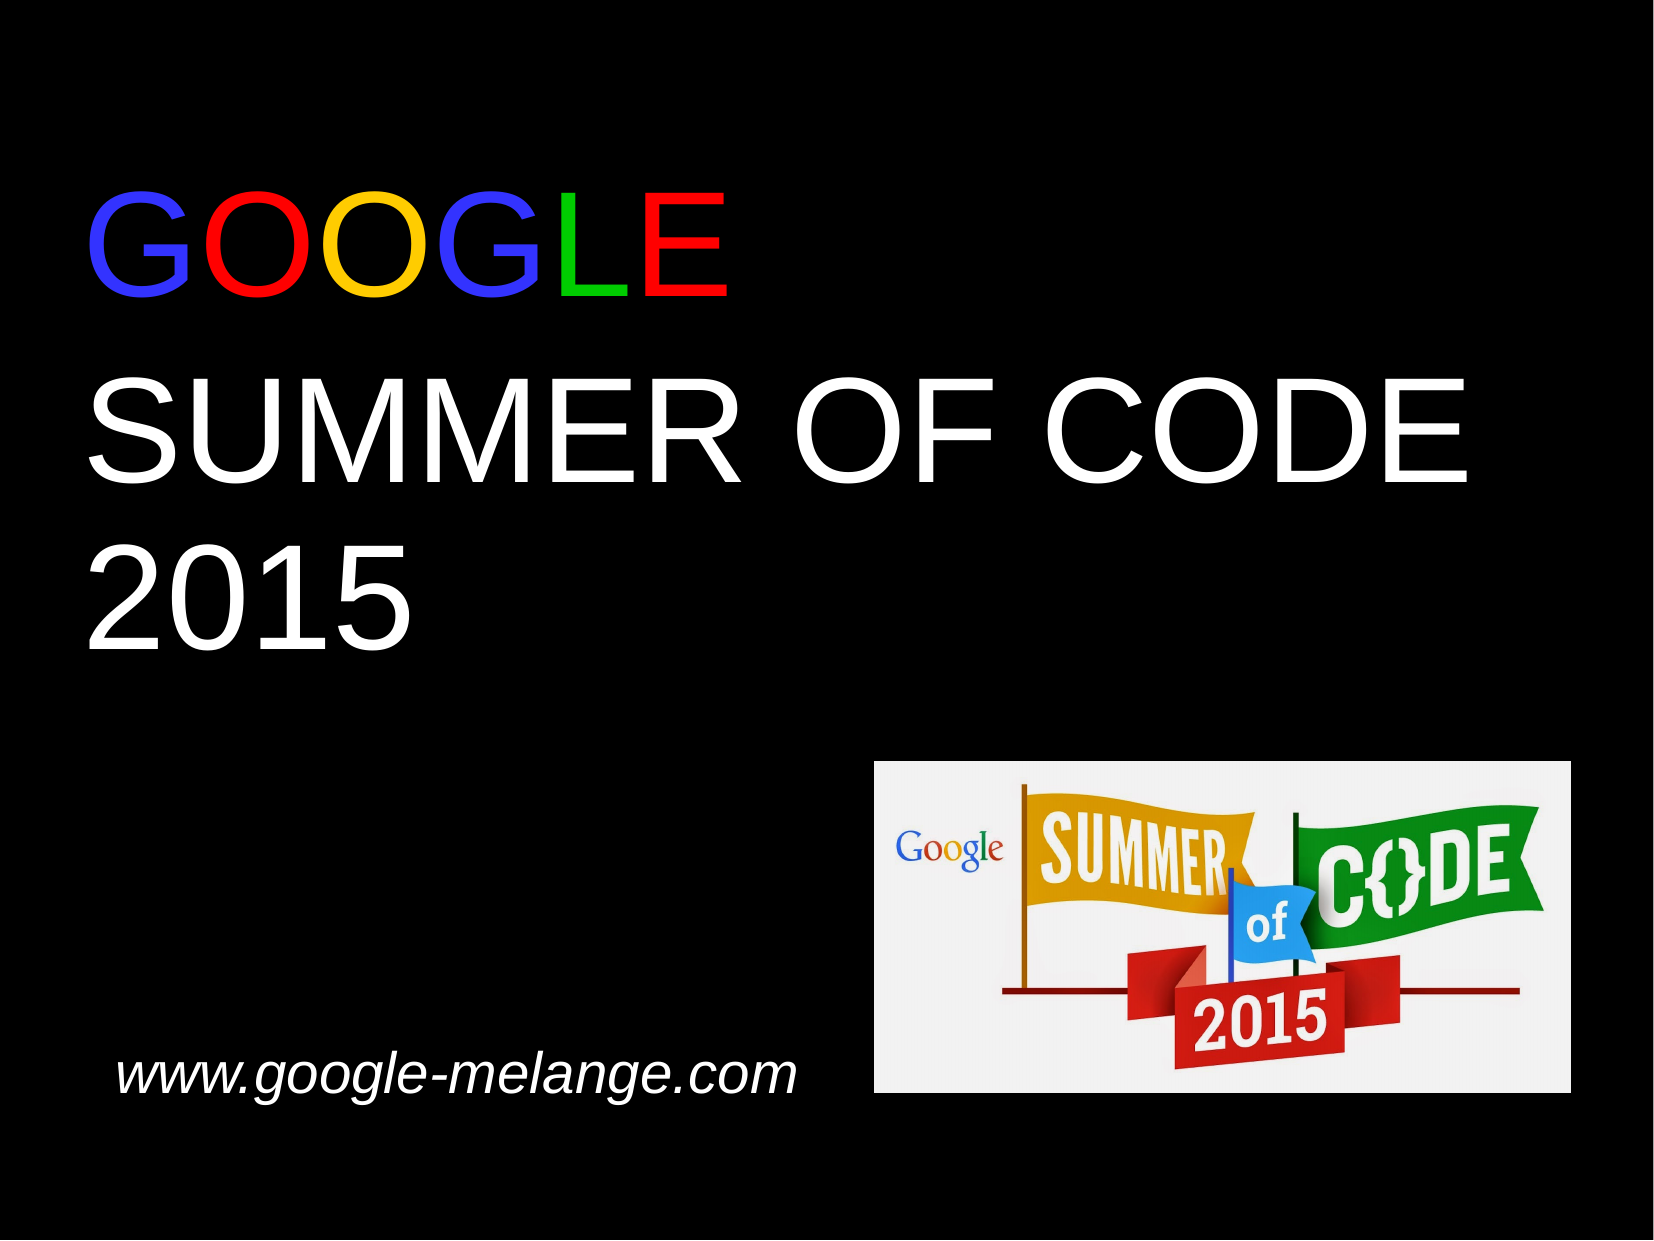

# GOOGLE
SUMMER OF CODE 2015
www.google-melange.com